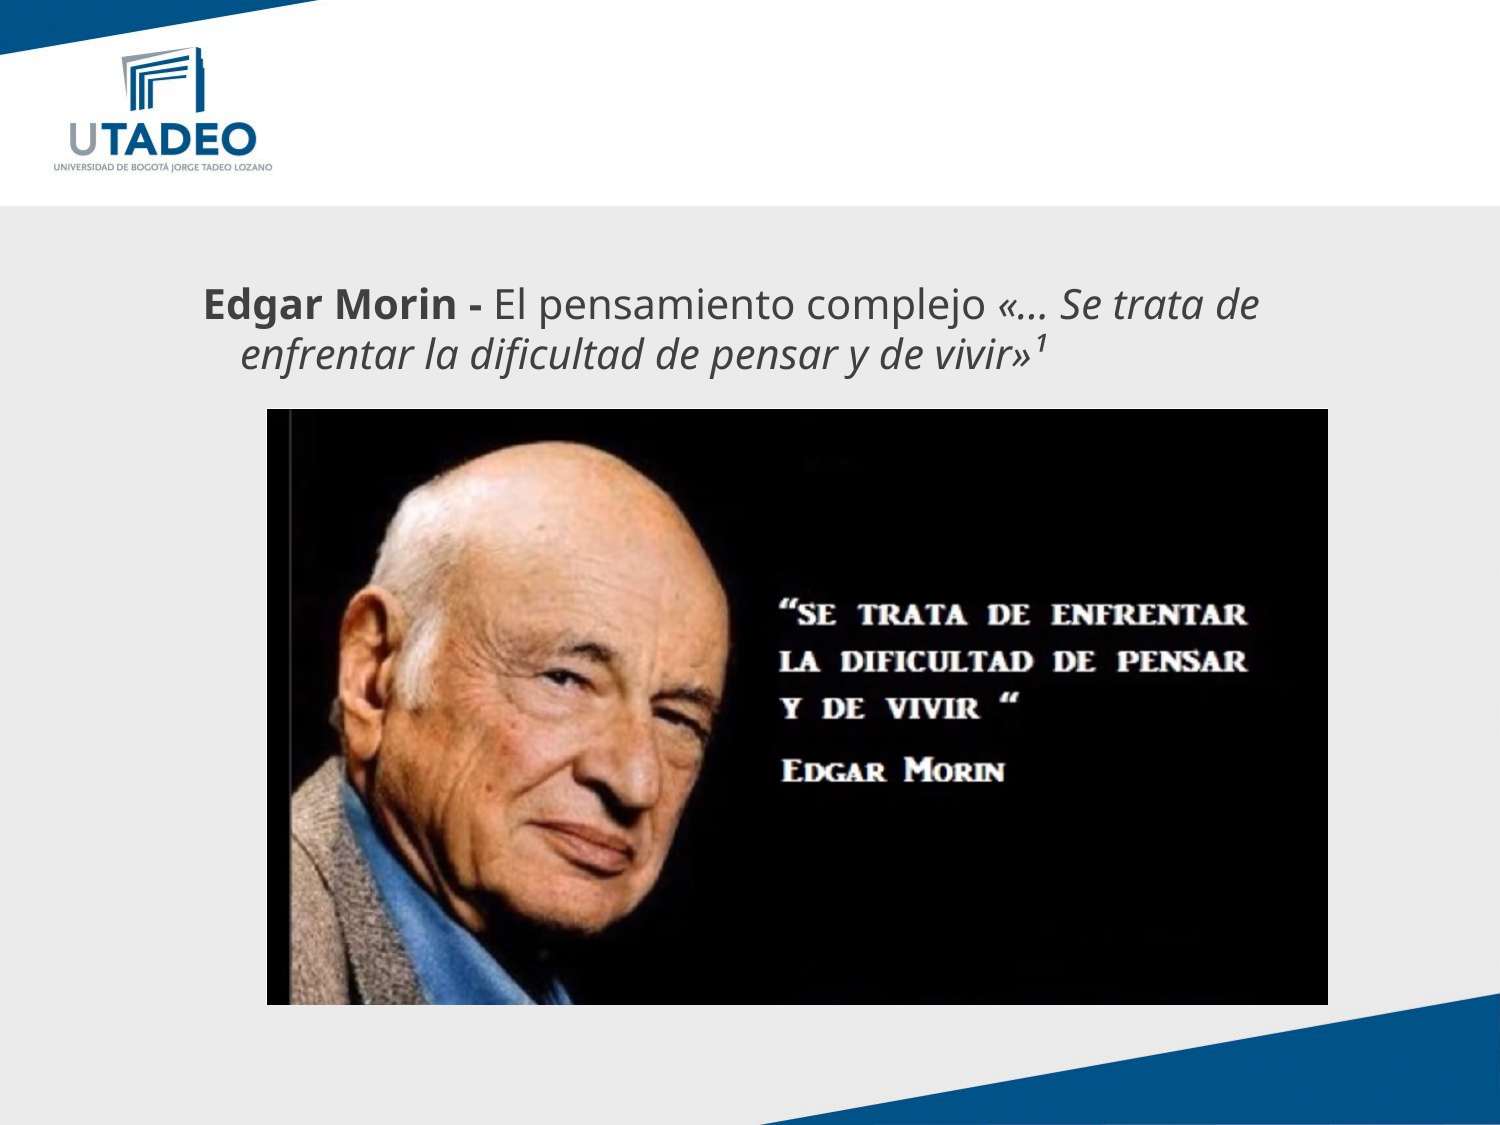

#
Edgar Morin - El pensamiento complejo «… Se trata de enfrentar la dificultad de pensar y de vivir»¹